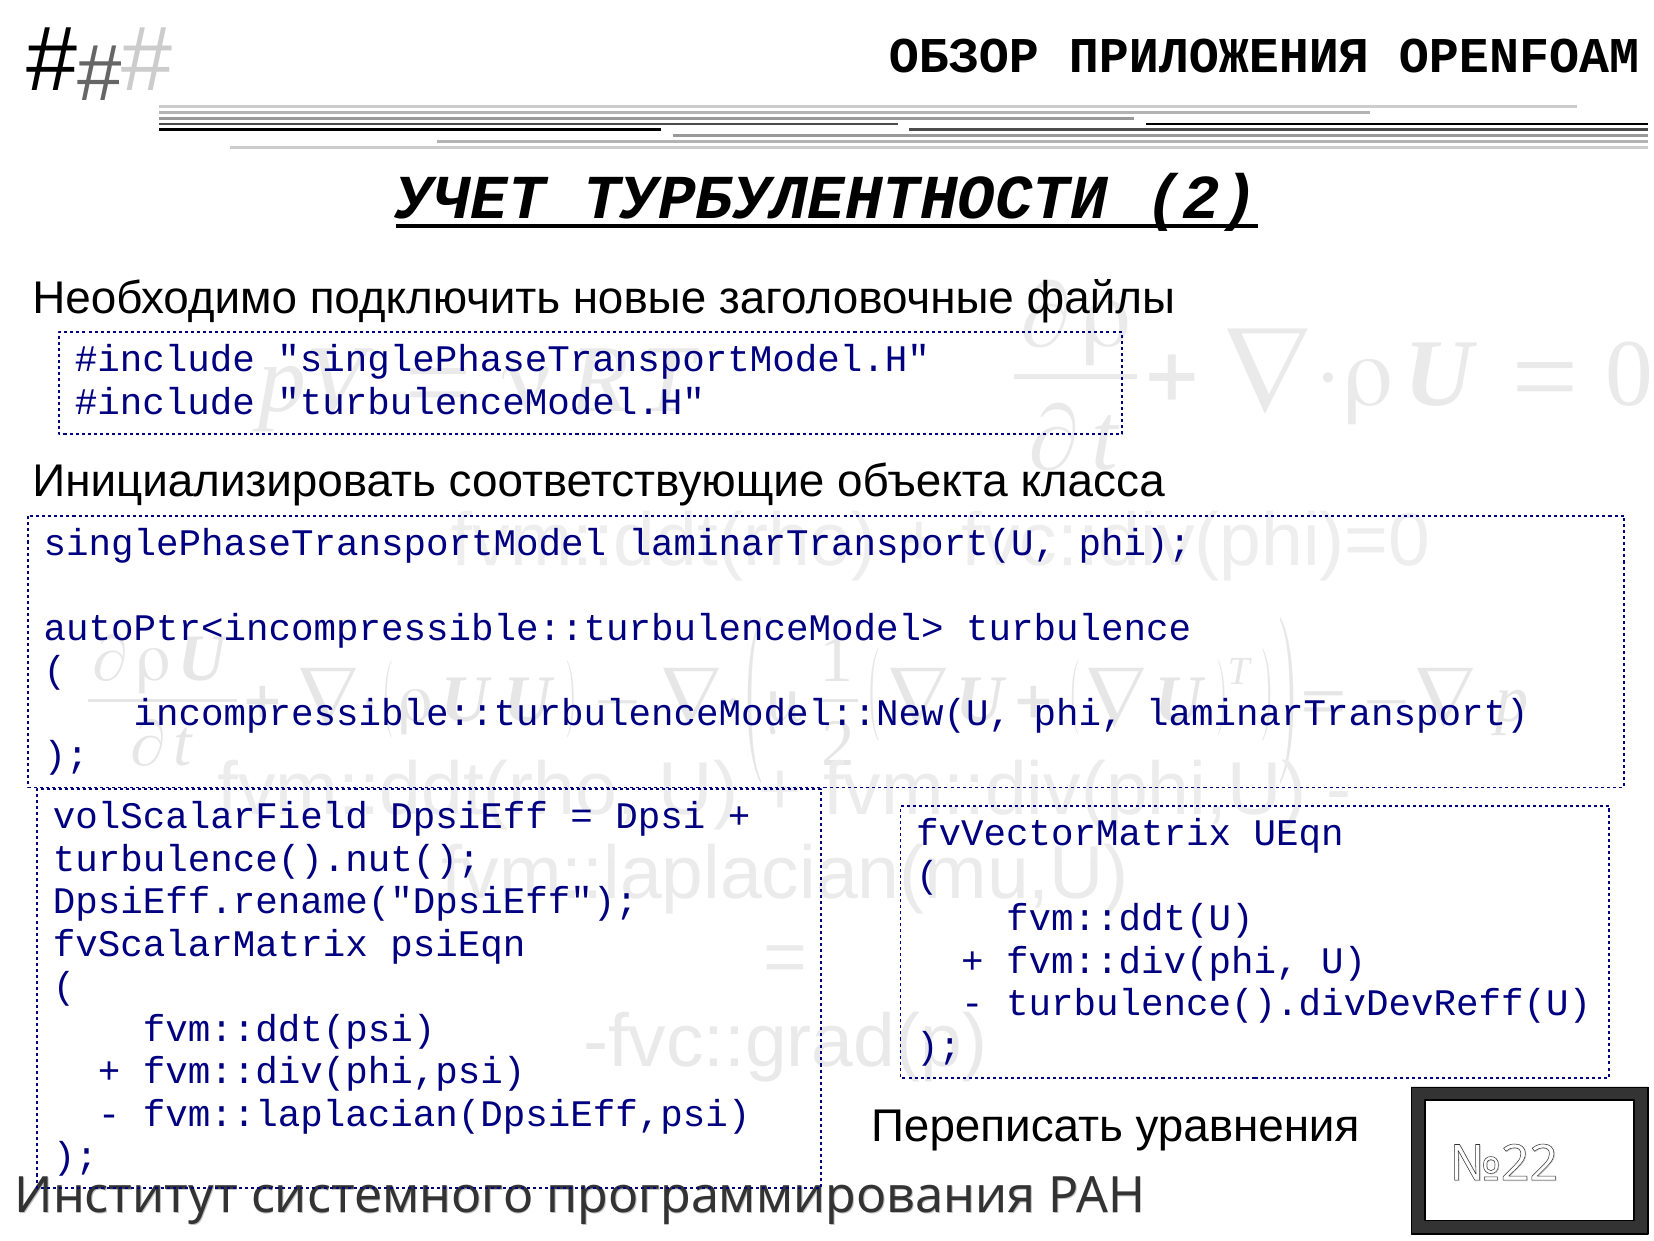

# УЧЕТ ТУРБУЛЕНТНОСТИ (2)
Необходимо подключить новые заголовочные файлы
#include "singlePhaseTransportModel.H"
#include "turbulenceModel.H"
Инициализировать соответствующие объекта класса
singlePhaseTransportModel laminarTransport(U, phi);
autoPtr<incompressible::turbulenceModel> turbulence
(
 incompressible::turbulenceModel::New(U, phi, laminarTransport)
);
volScalarField DpsiEff = Dpsi + turbulence().nut();
DpsiEff.rename("DpsiEff");
fvScalarMatrix psiEqn
(
 fvm::ddt(psi)
 + fvm::div(phi,psi)
 - fvm::laplacian(DpsiEff,psi)
);
fvVectorMatrix UEqn
(
 fvm::ddt(U)
 + fvm::div(phi, U)
 - turbulence().divDevReff(U)
);
Переписать уравнения